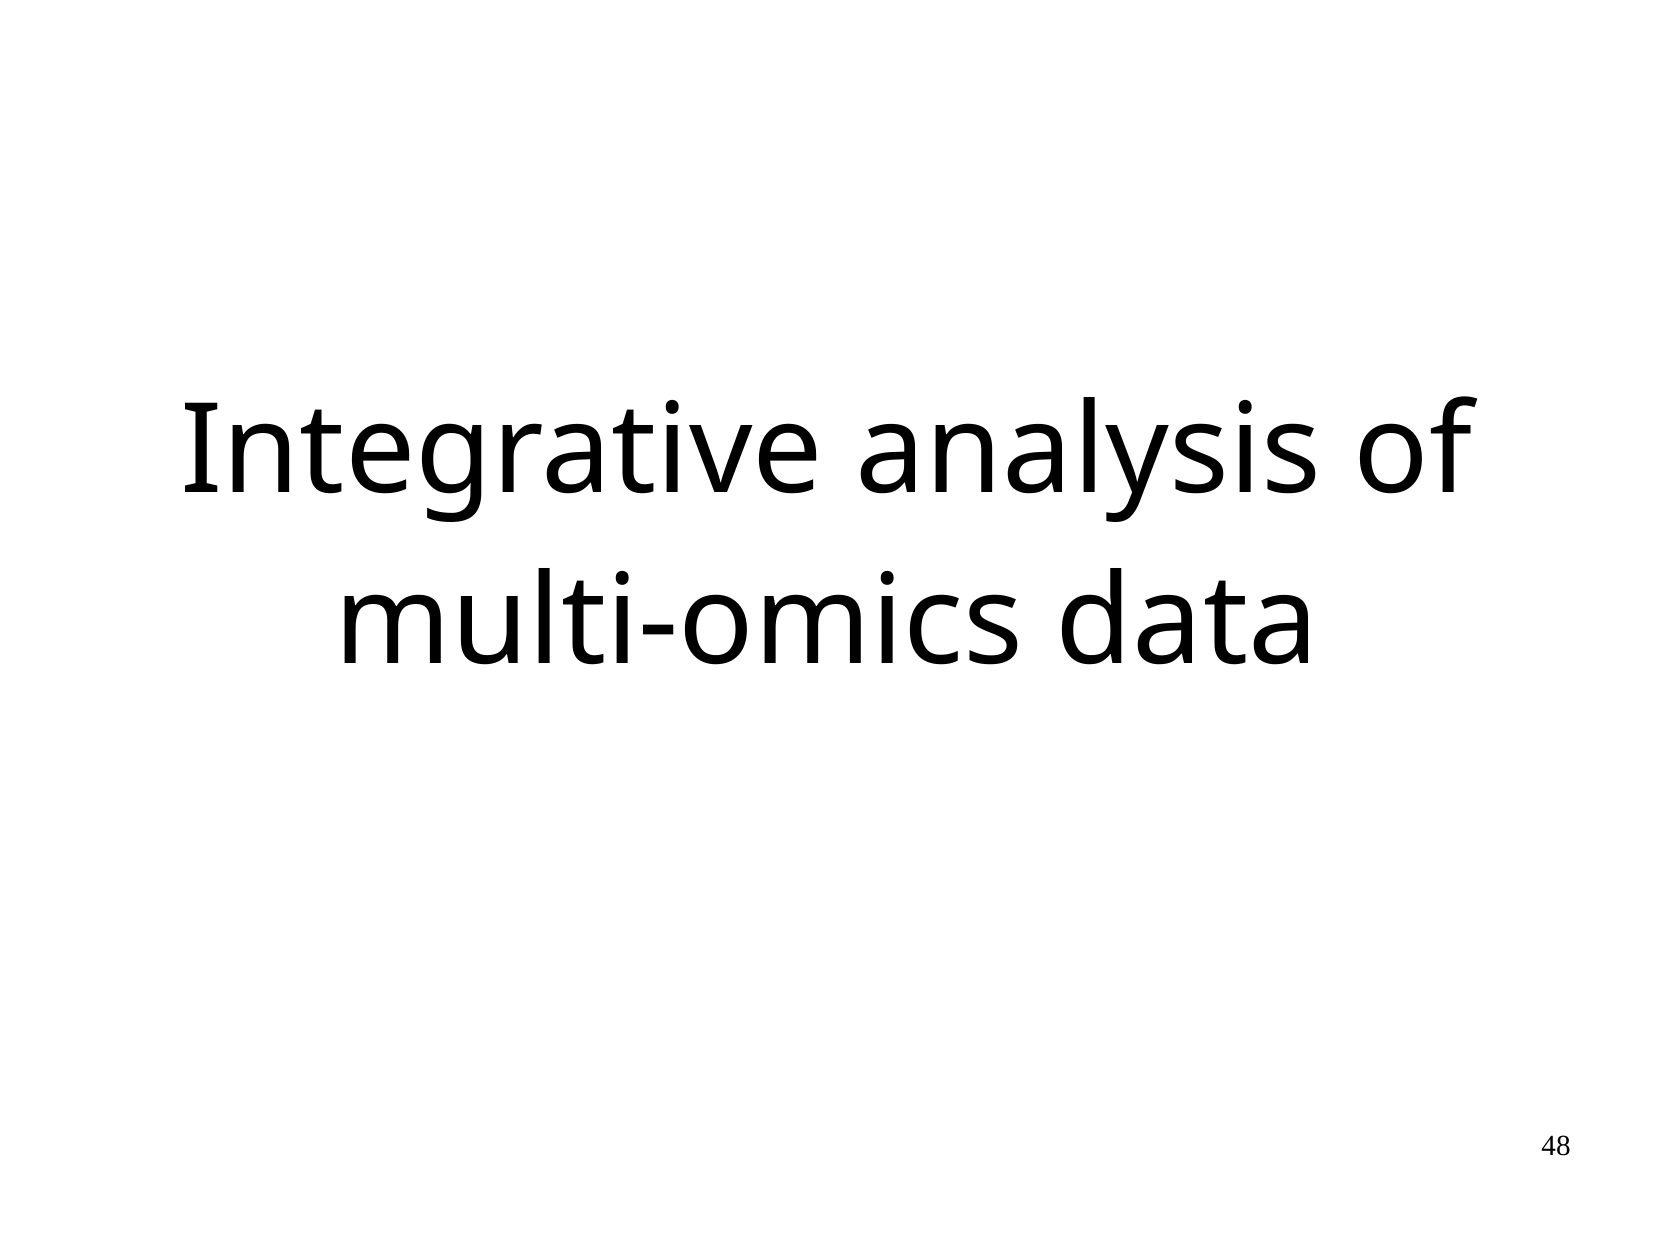

# Integrative analysis of multi-omics data
48